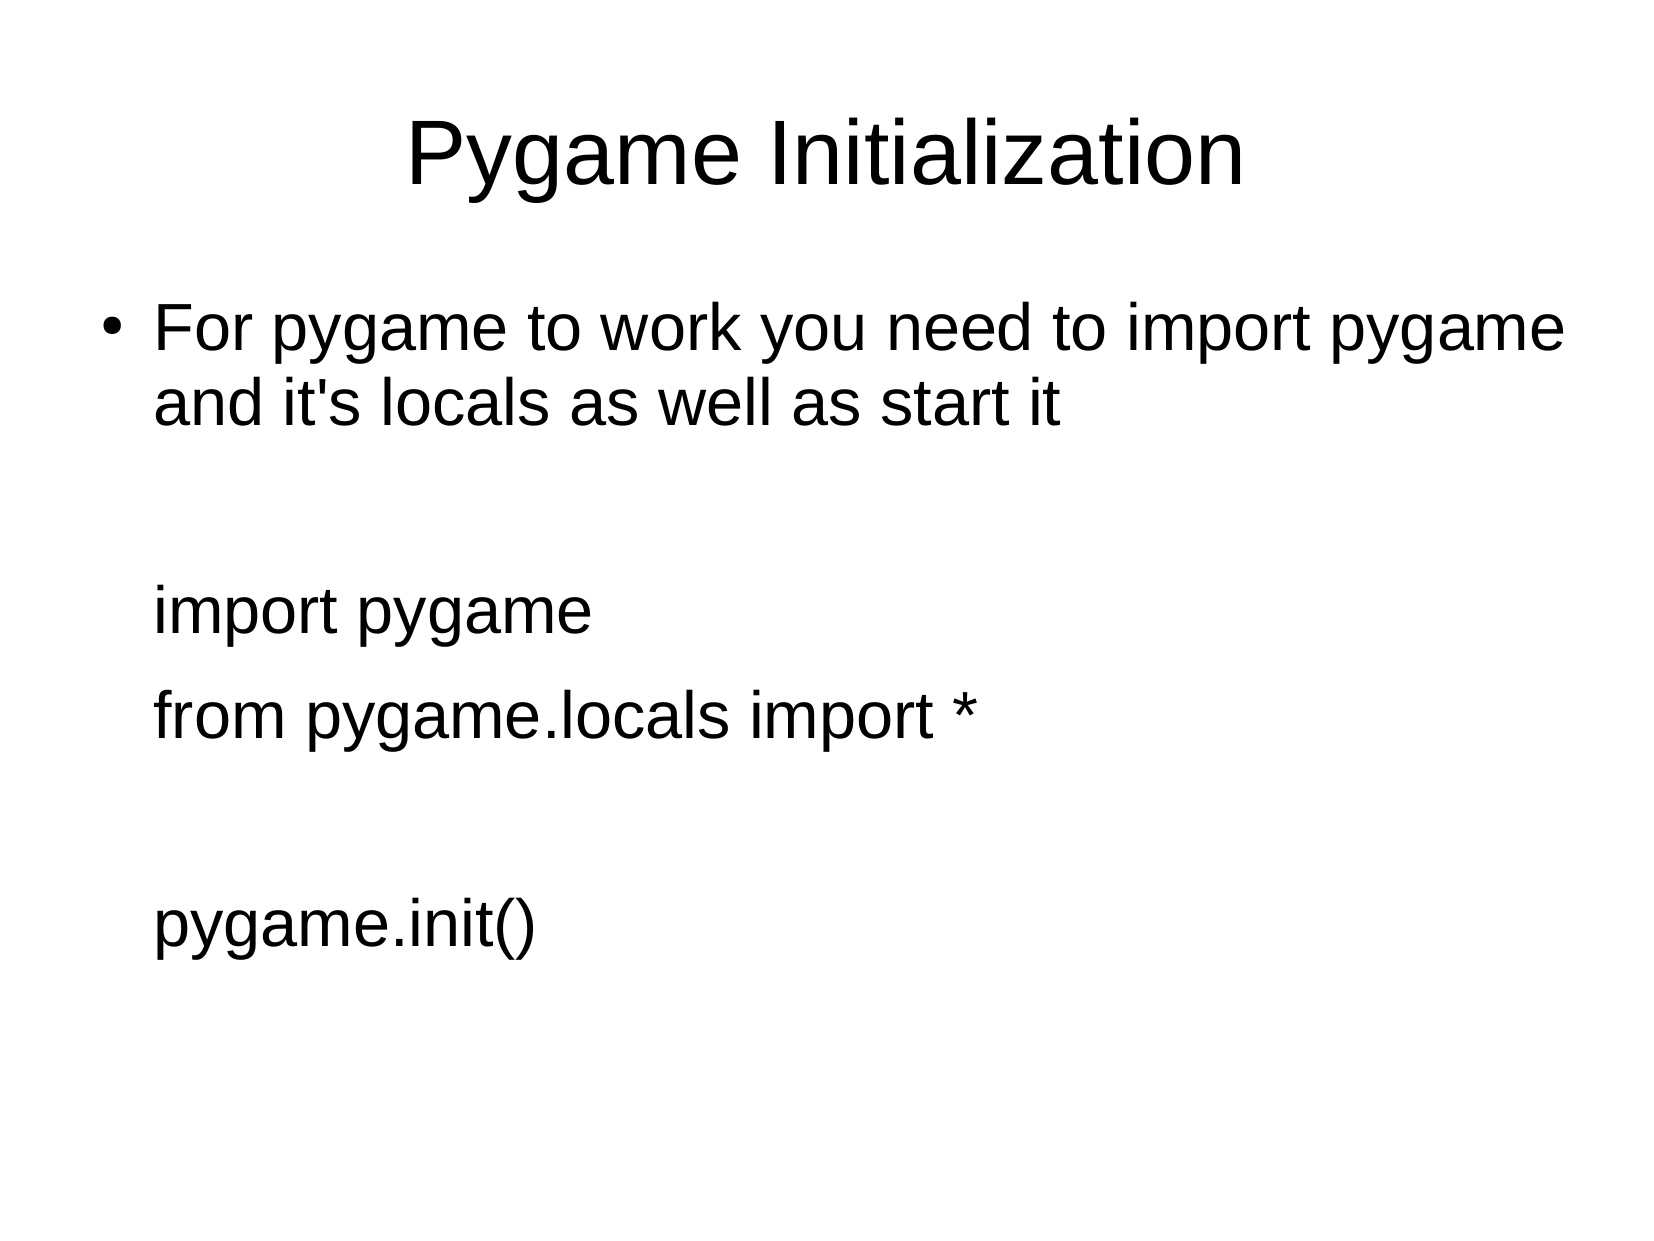

# Pygame Initialization
For pygame to work you need to import pygame and it's locals as well as start it
import pygame
from pygame.locals import *
pygame.init()